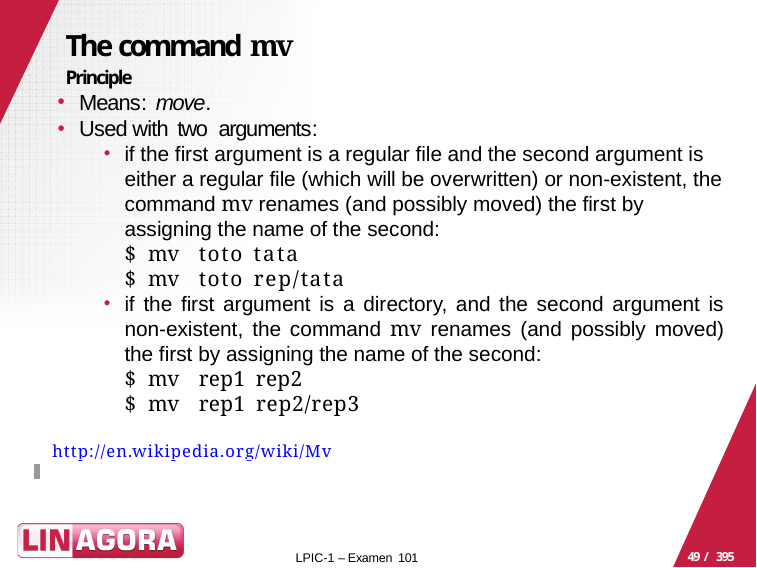

The command mv
Principle
Means: move.
Used with two arguments:
if the first argument is a regular file and the second argument is either a regular file (which will be overwritten) or non-existent, the command mv renames (and possibly moved) the first by assigning the name of the second:
$ mv toto tata
$ mv toto rep/tata
if the first argument is a directory, and the second argument is non-existent, the command mv renames (and possibly moved) the first by assigning the name of the second:
$ mv rep1 rep2
$ mv rep1 rep2/rep3
http://en.wikipedia.org/wiki/Mv
LPIC-1 – Examen 101